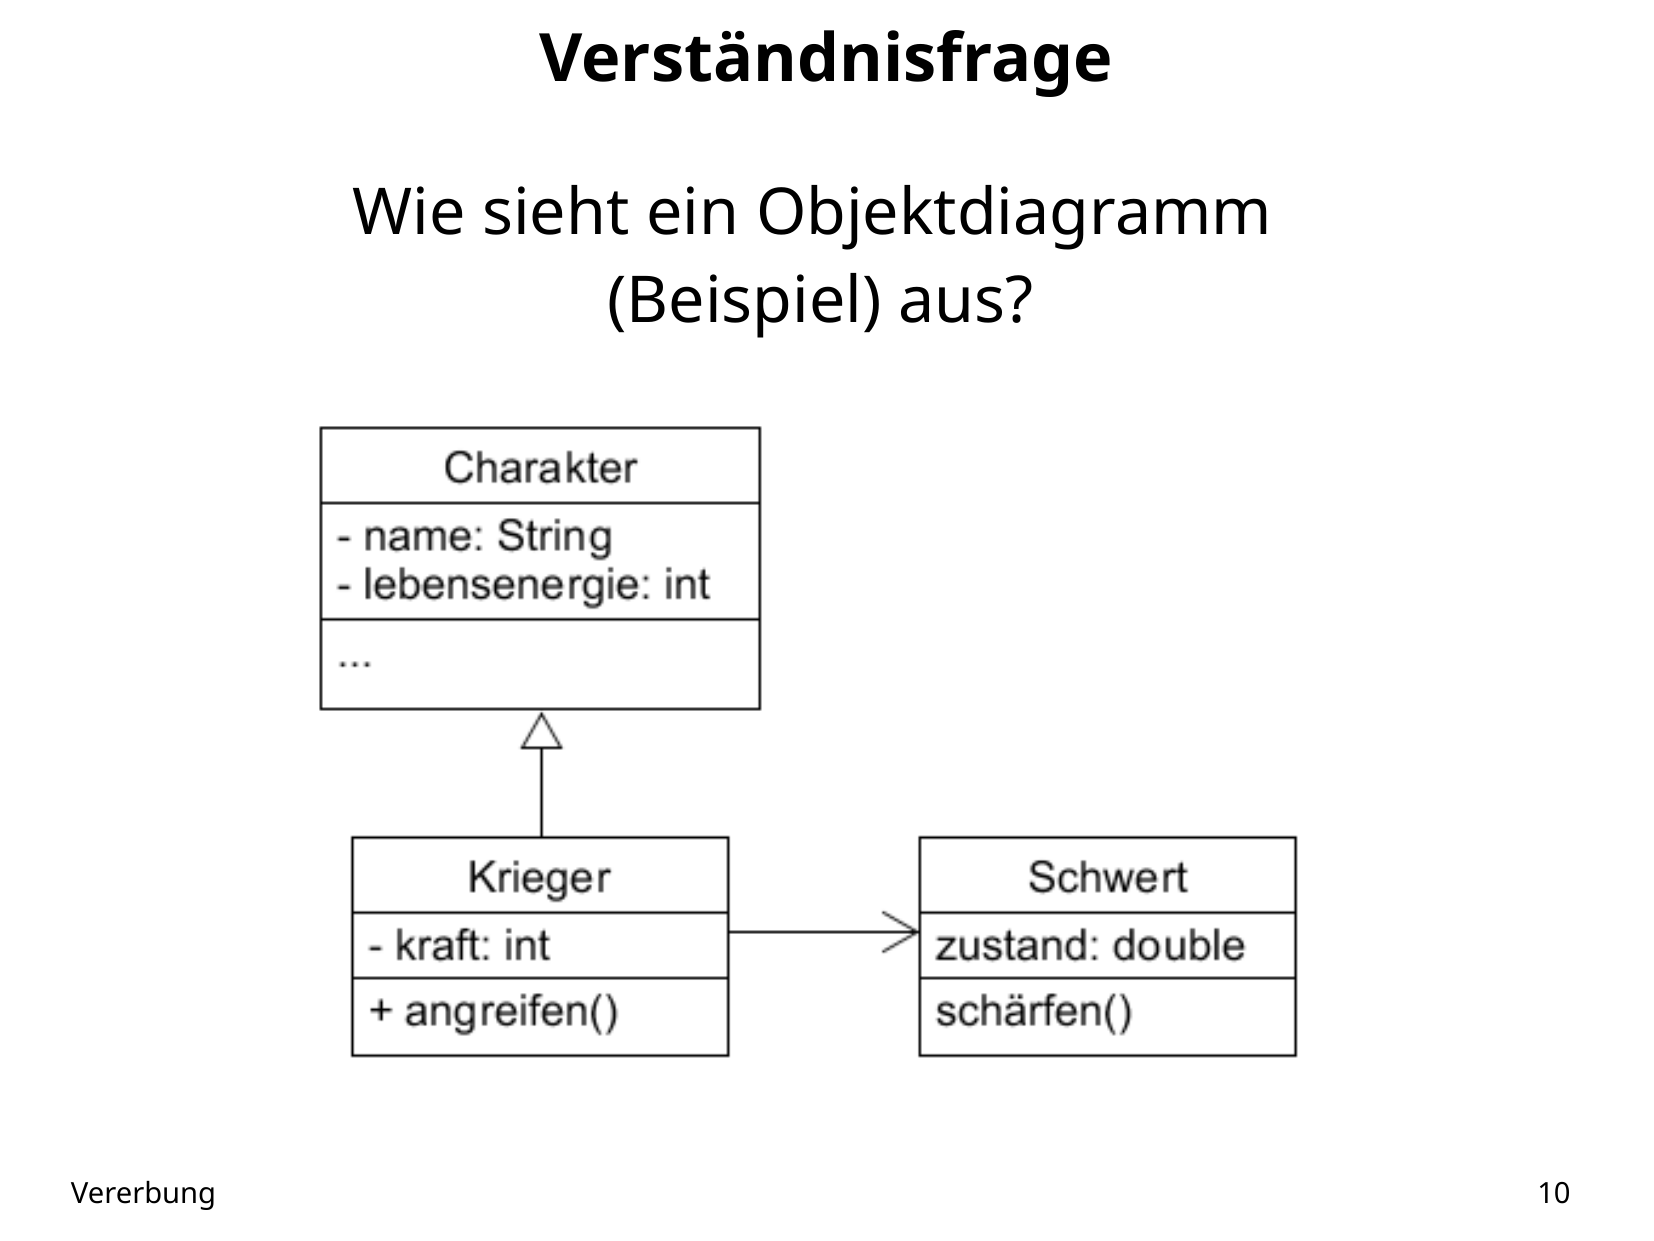

# Verständnisfrage
Wie sieht ein Objektdiagramm
(Beispiel) aus?
Vererbung
10